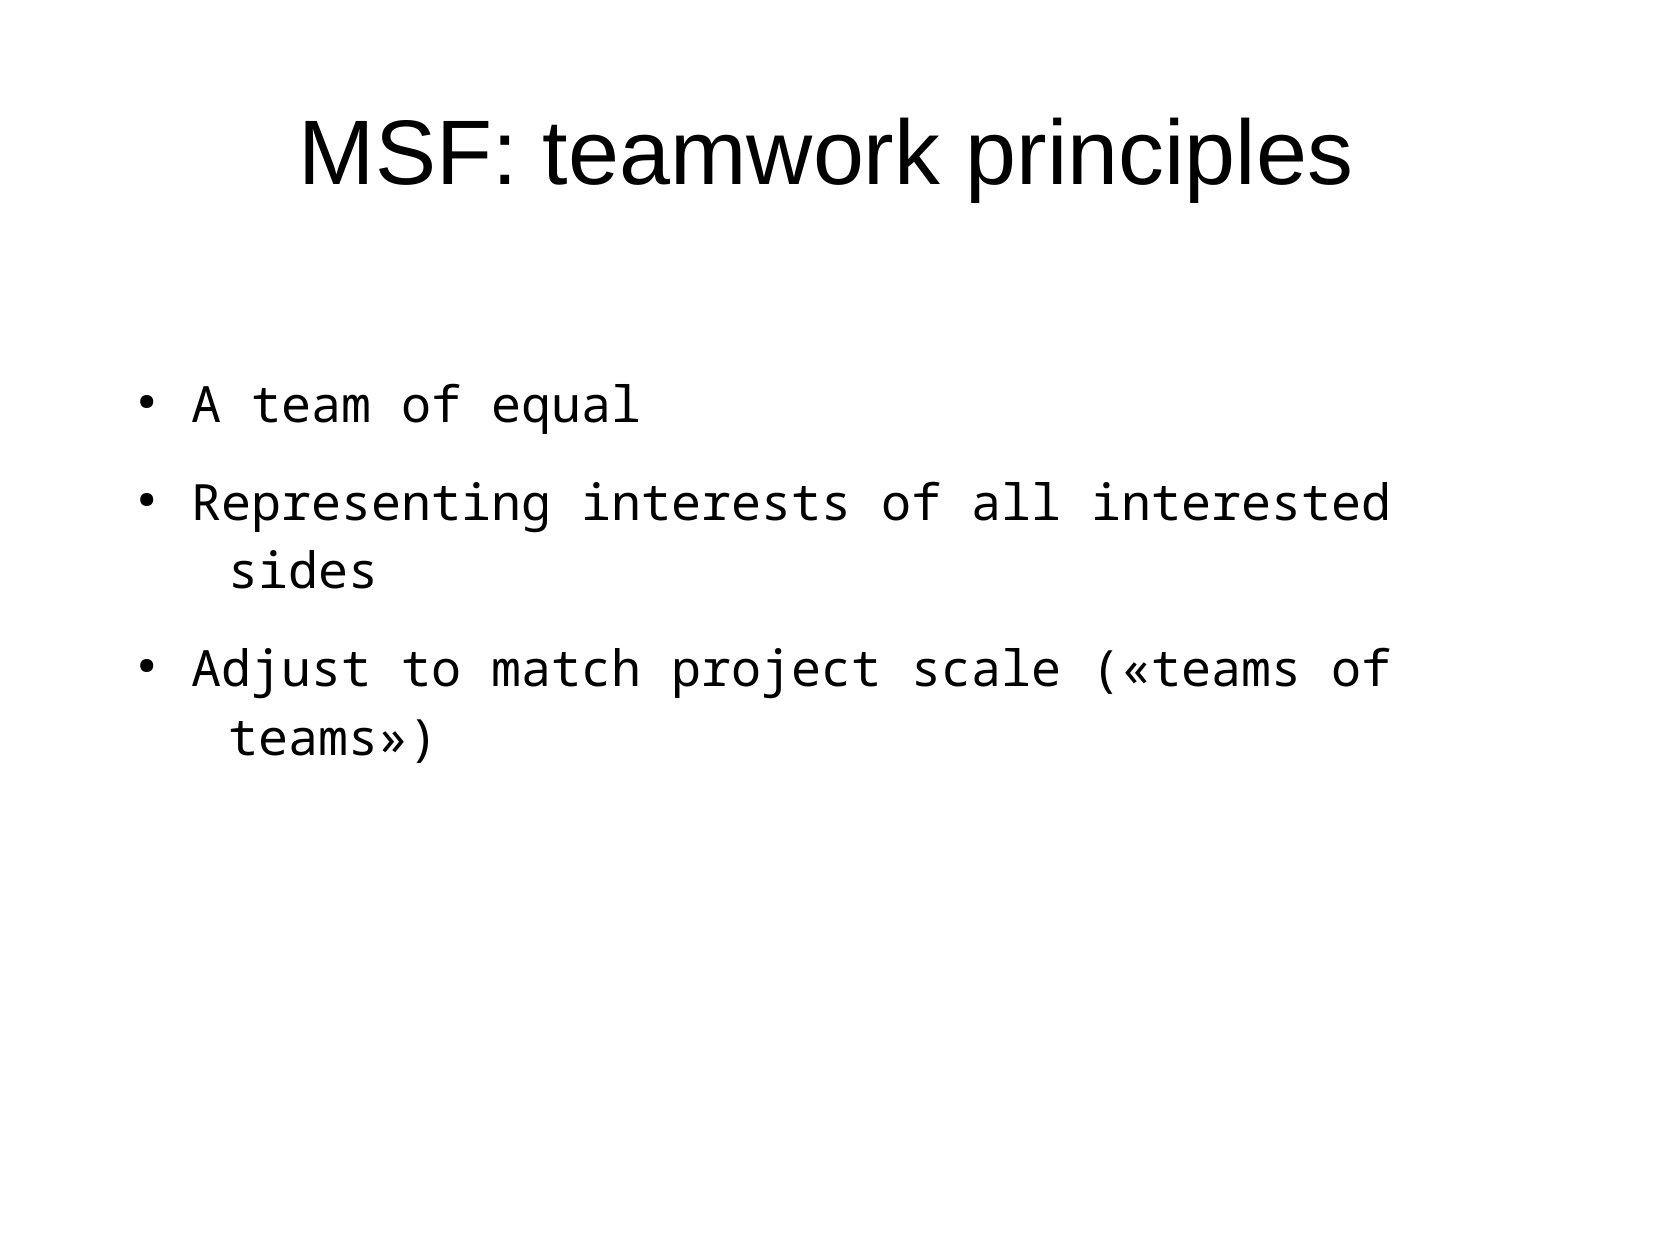

# MSF: teamwork principles
A team of equal
Representing interests of all interested sides
Adjust to match project scale («teams of teams»)